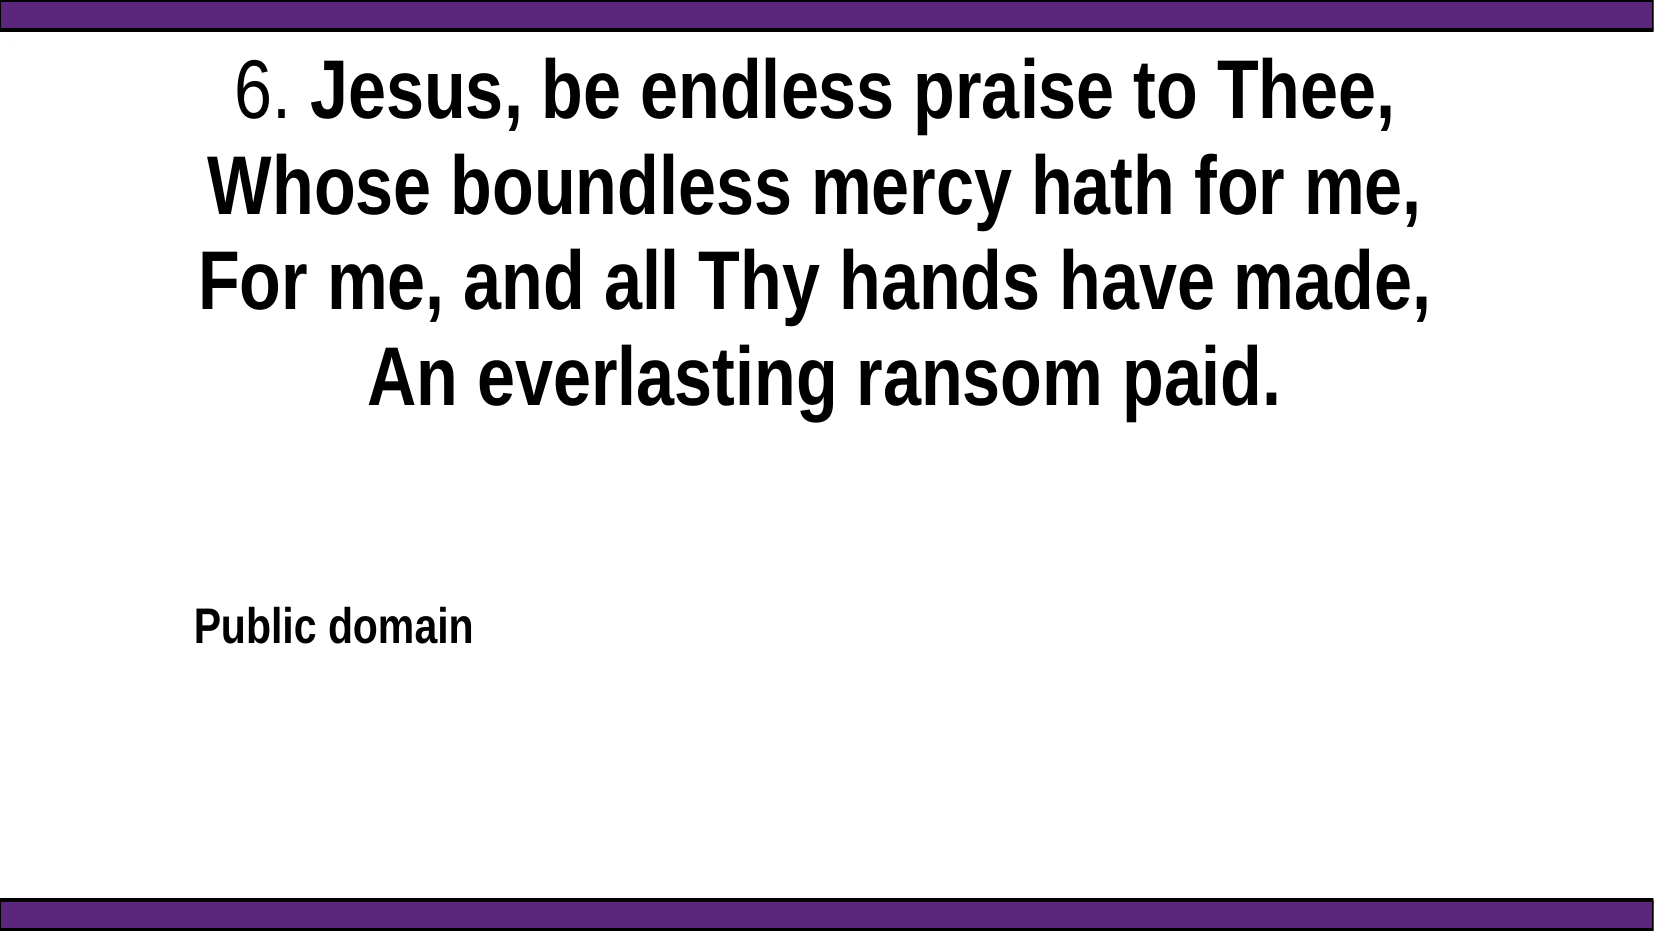

6. Jesus, be endless praise to Thee,
Whose boundless mercy hath for me,
For me, and all Thy hands have made,
An everlasting ransom paid.
 Public domain